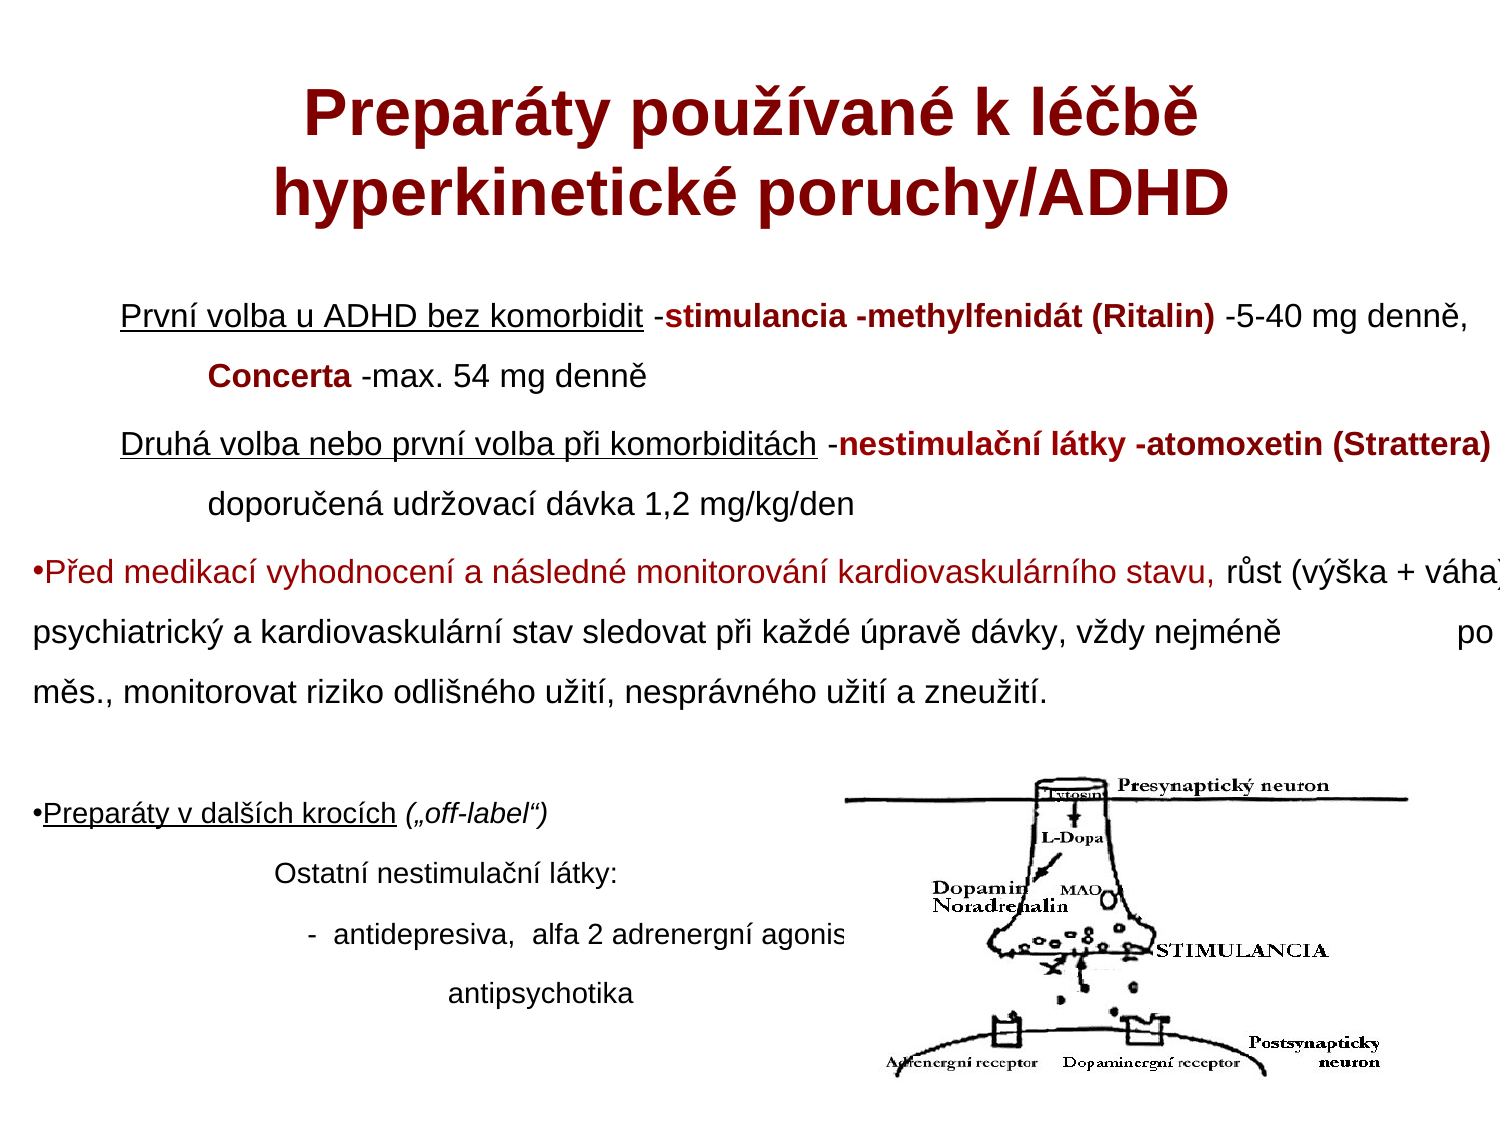

# Preparáty používané k léčbě hyperkinetické poruchy/ADHD
První volba u ADHD bez komorbidit -stimulancia -methylfenidát (Ritalin) -5-40 mg denně, Concerta -max. 54 mg denně
Druhá volba nebo první volba při komorbiditách -nestimulační látky -atomoxetin (Strattera) –doporučená udržovací dávka 1,2 mg/kg/den
Před medikací vyhodnocení a následné monitorování kardiovaskulárního stavu, růst (výška + váha), psychiatrický a kardiovaskulární stav sledovat při každé úpravě dávky, vždy nejméně po 6 měs., monitorovat riziko odlišného užití, nesprávného užití a zneužití.
Preparáty v dalších krocích („off-label“)
 Ostatní nestimulační látky:
 - antidepresiva, alfa 2 adrenergní agonisté, antipsychotika